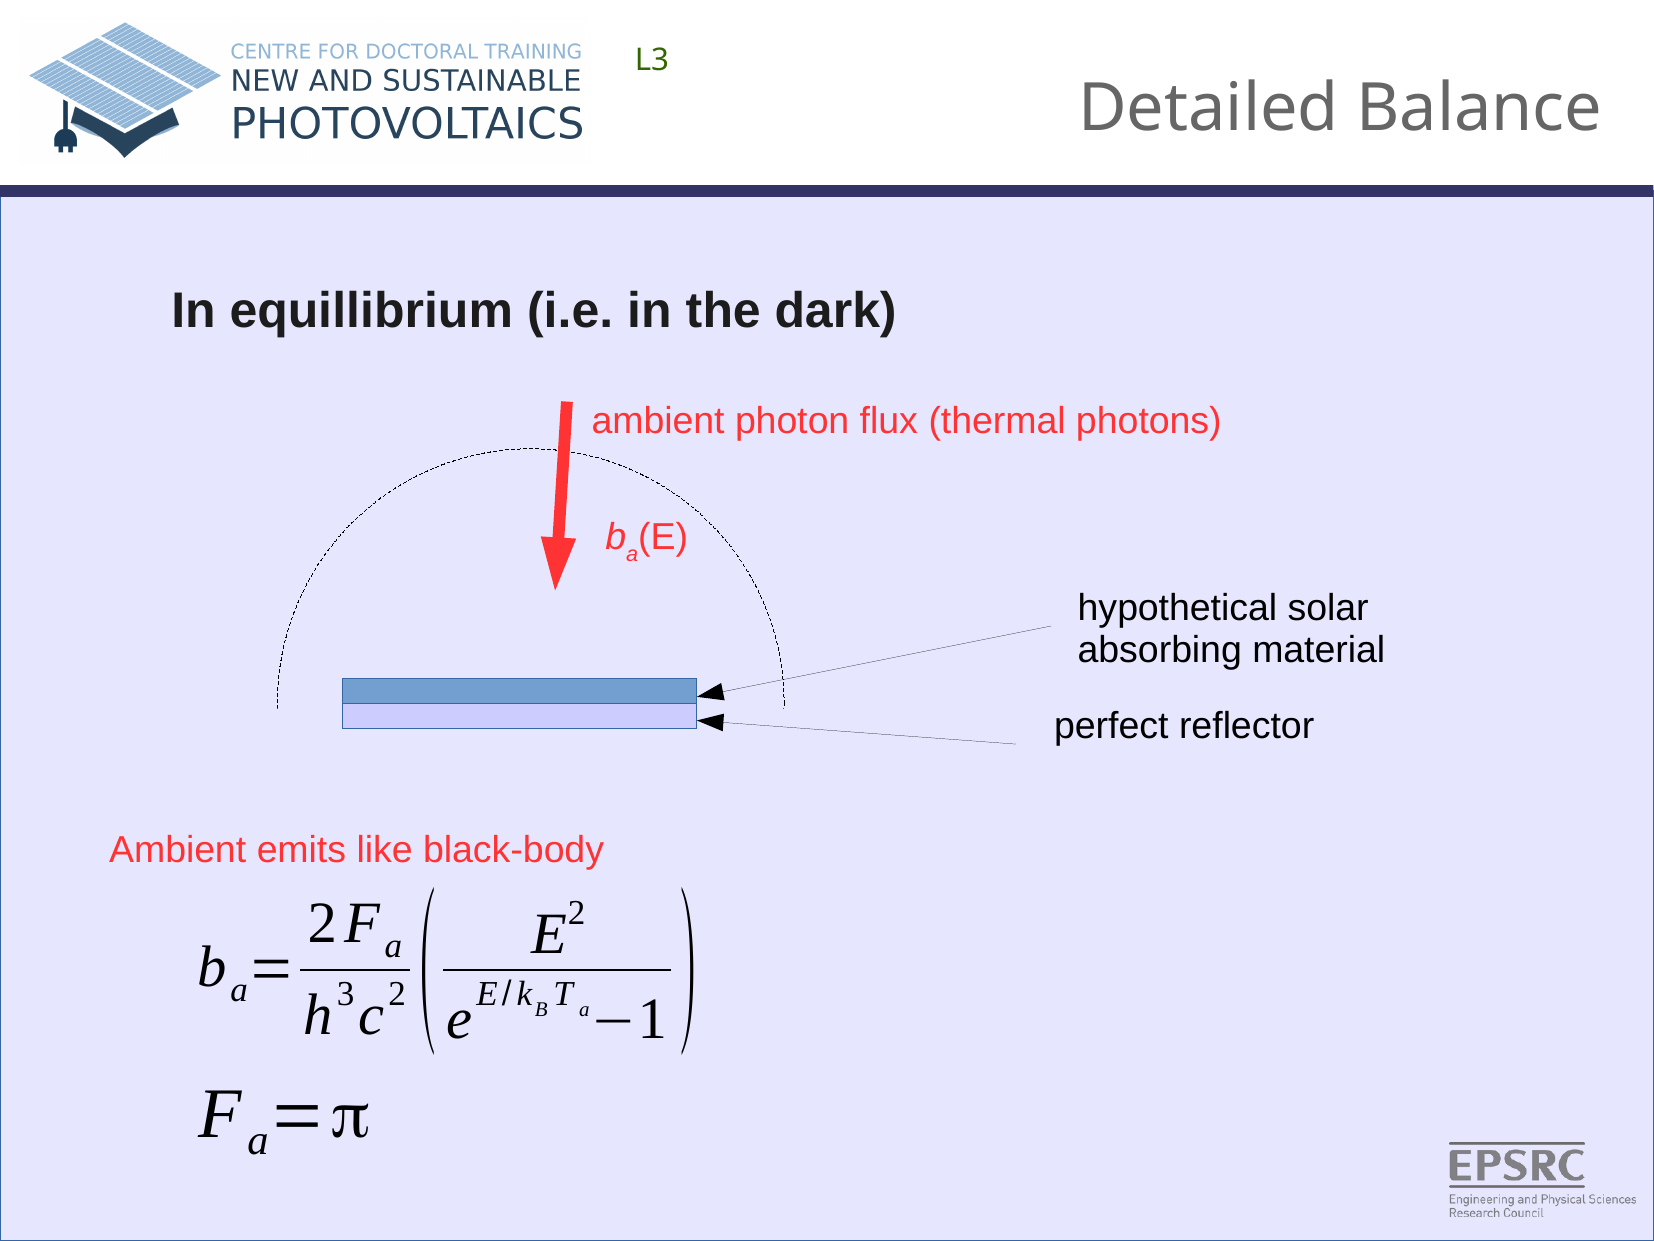

L3
Detailed Balance
In equillibrium (i.e. in the dark)
ambient photon flux (thermal photons)
ba(E)
hypothetical solar absorbing material
perfect reflector
Ambient emits like black-body